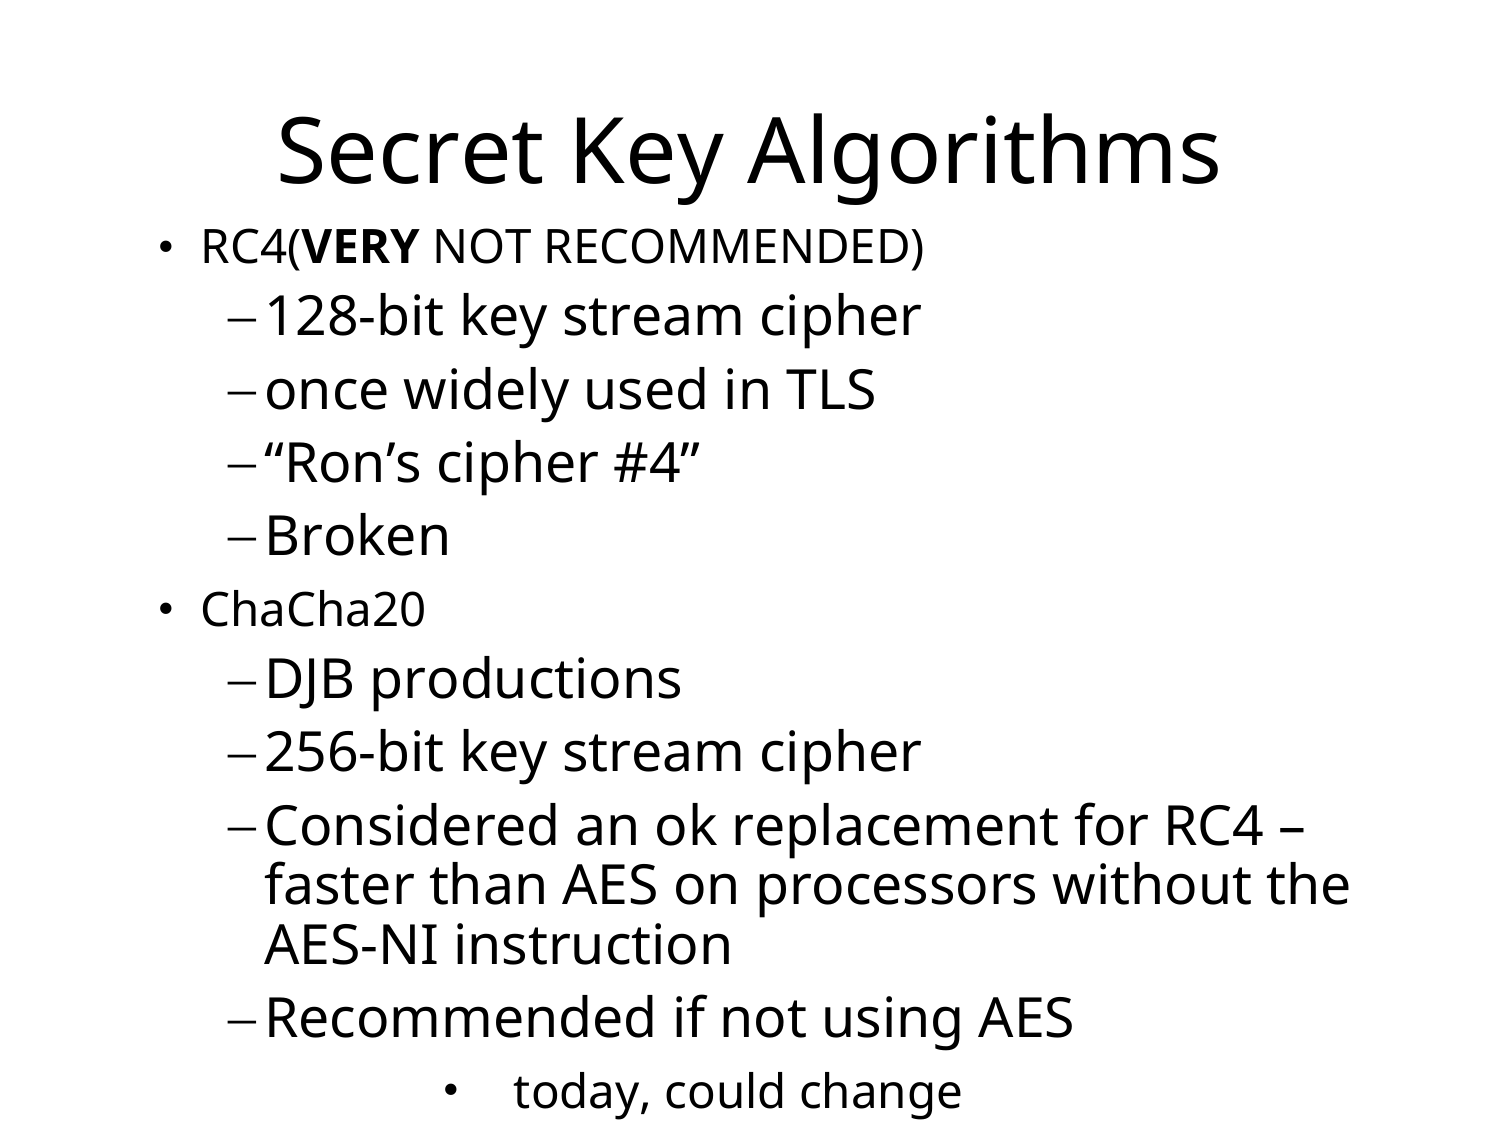

# Secret Key Algorithms
RC4(VERY NOT RECOMMENDED)
128-bit key stream cipher
once widely used in TLS
“Ron’s cipher #4”
Broken
ChaCha20
DJB productions
256-bit key stream cipher
Considered an ok replacement for RC4 – faster than AES on processors without the AES-NI instruction
Recommended if not using AES
today, could change